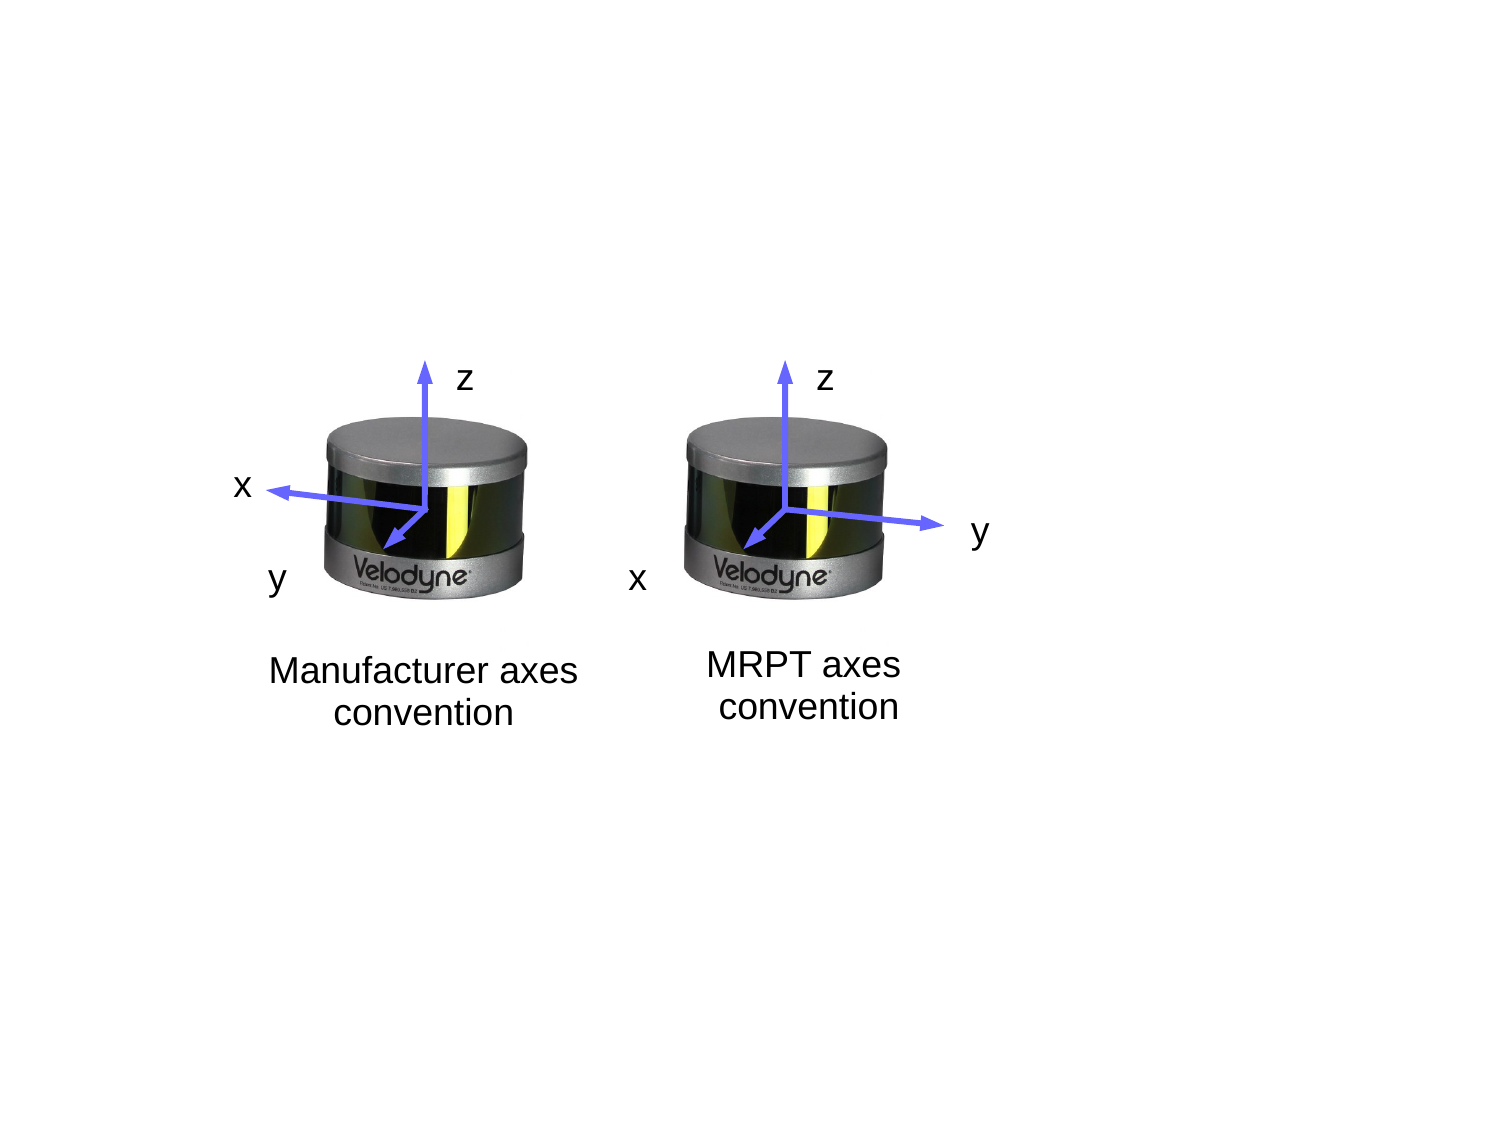

z
z
x
y
y
x
MRPT axes
convention
Manufacturer axes
convention